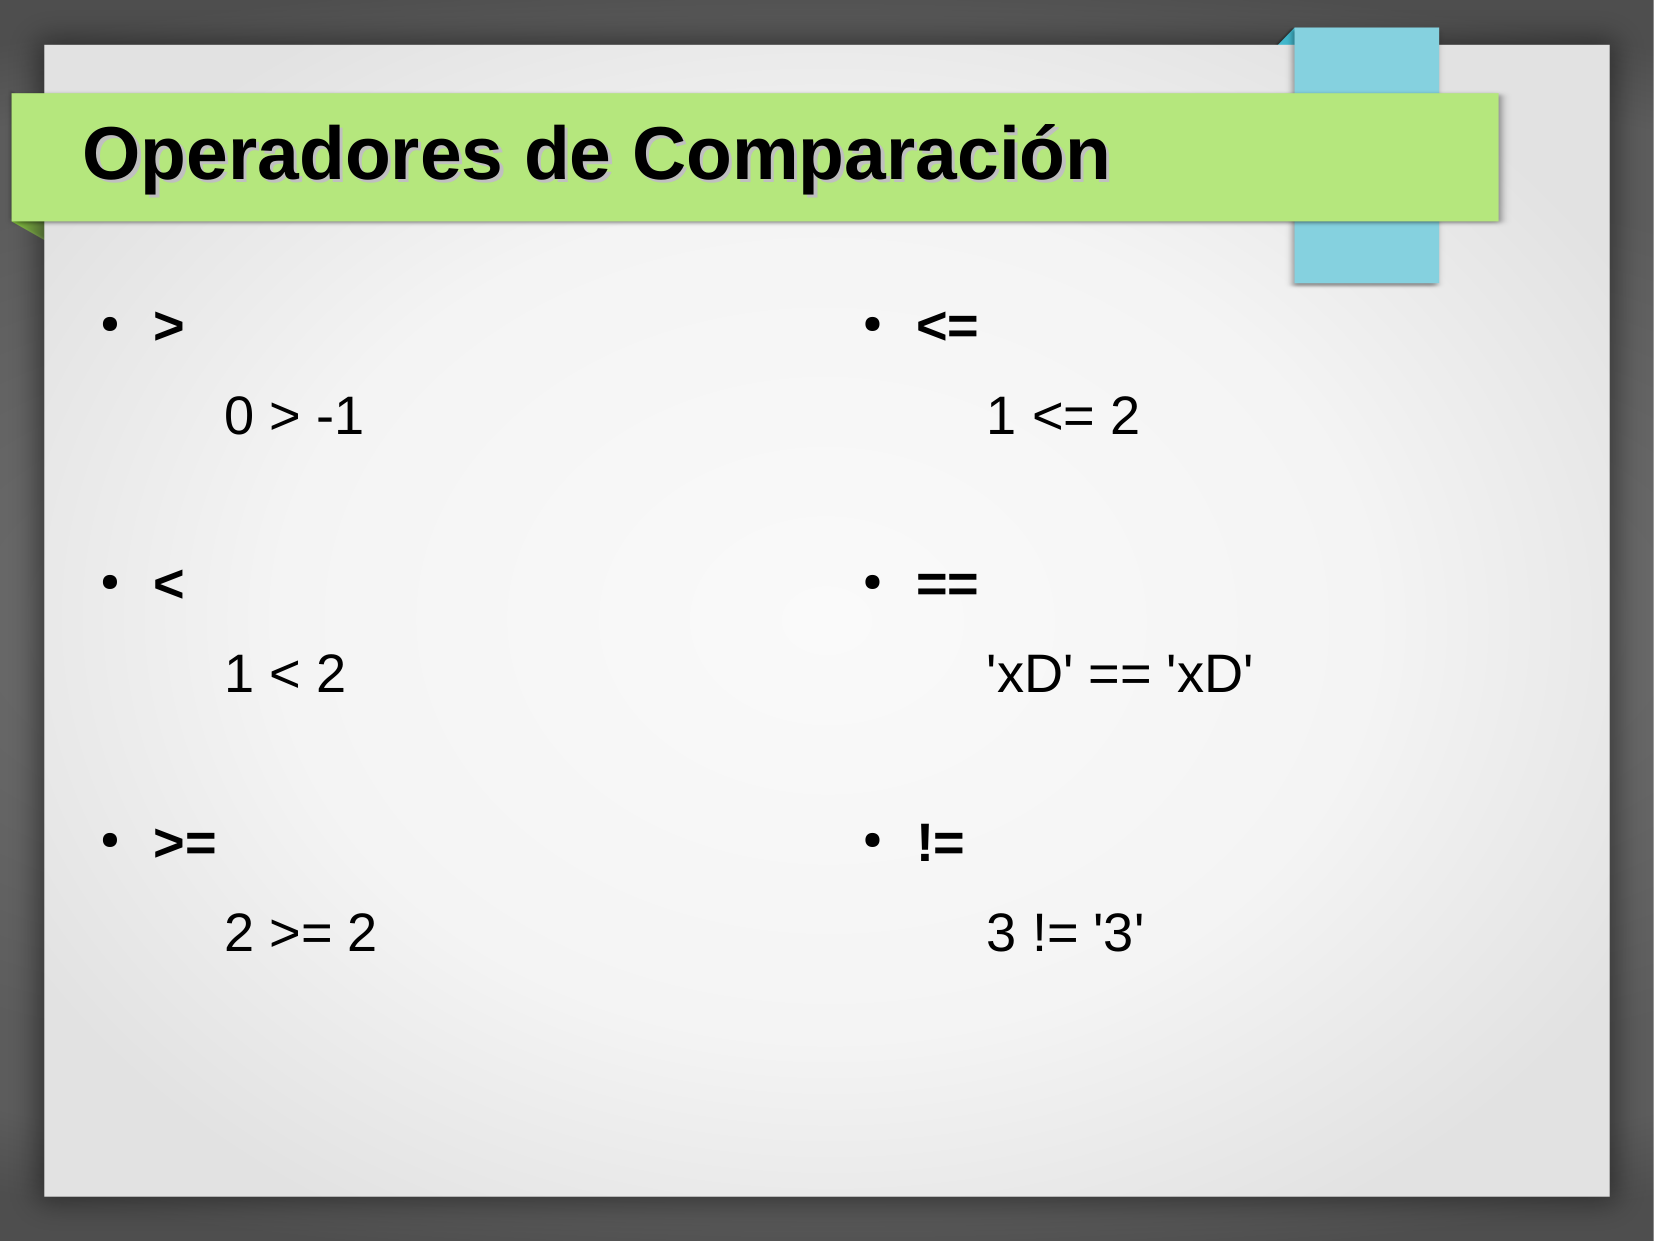

# Operadores de Comparación
>
0 > -1
<
1 < 2
>=
2 >= 2
<=
1 <= 2
==
'xD' == 'xD'
!=
3 != '3'